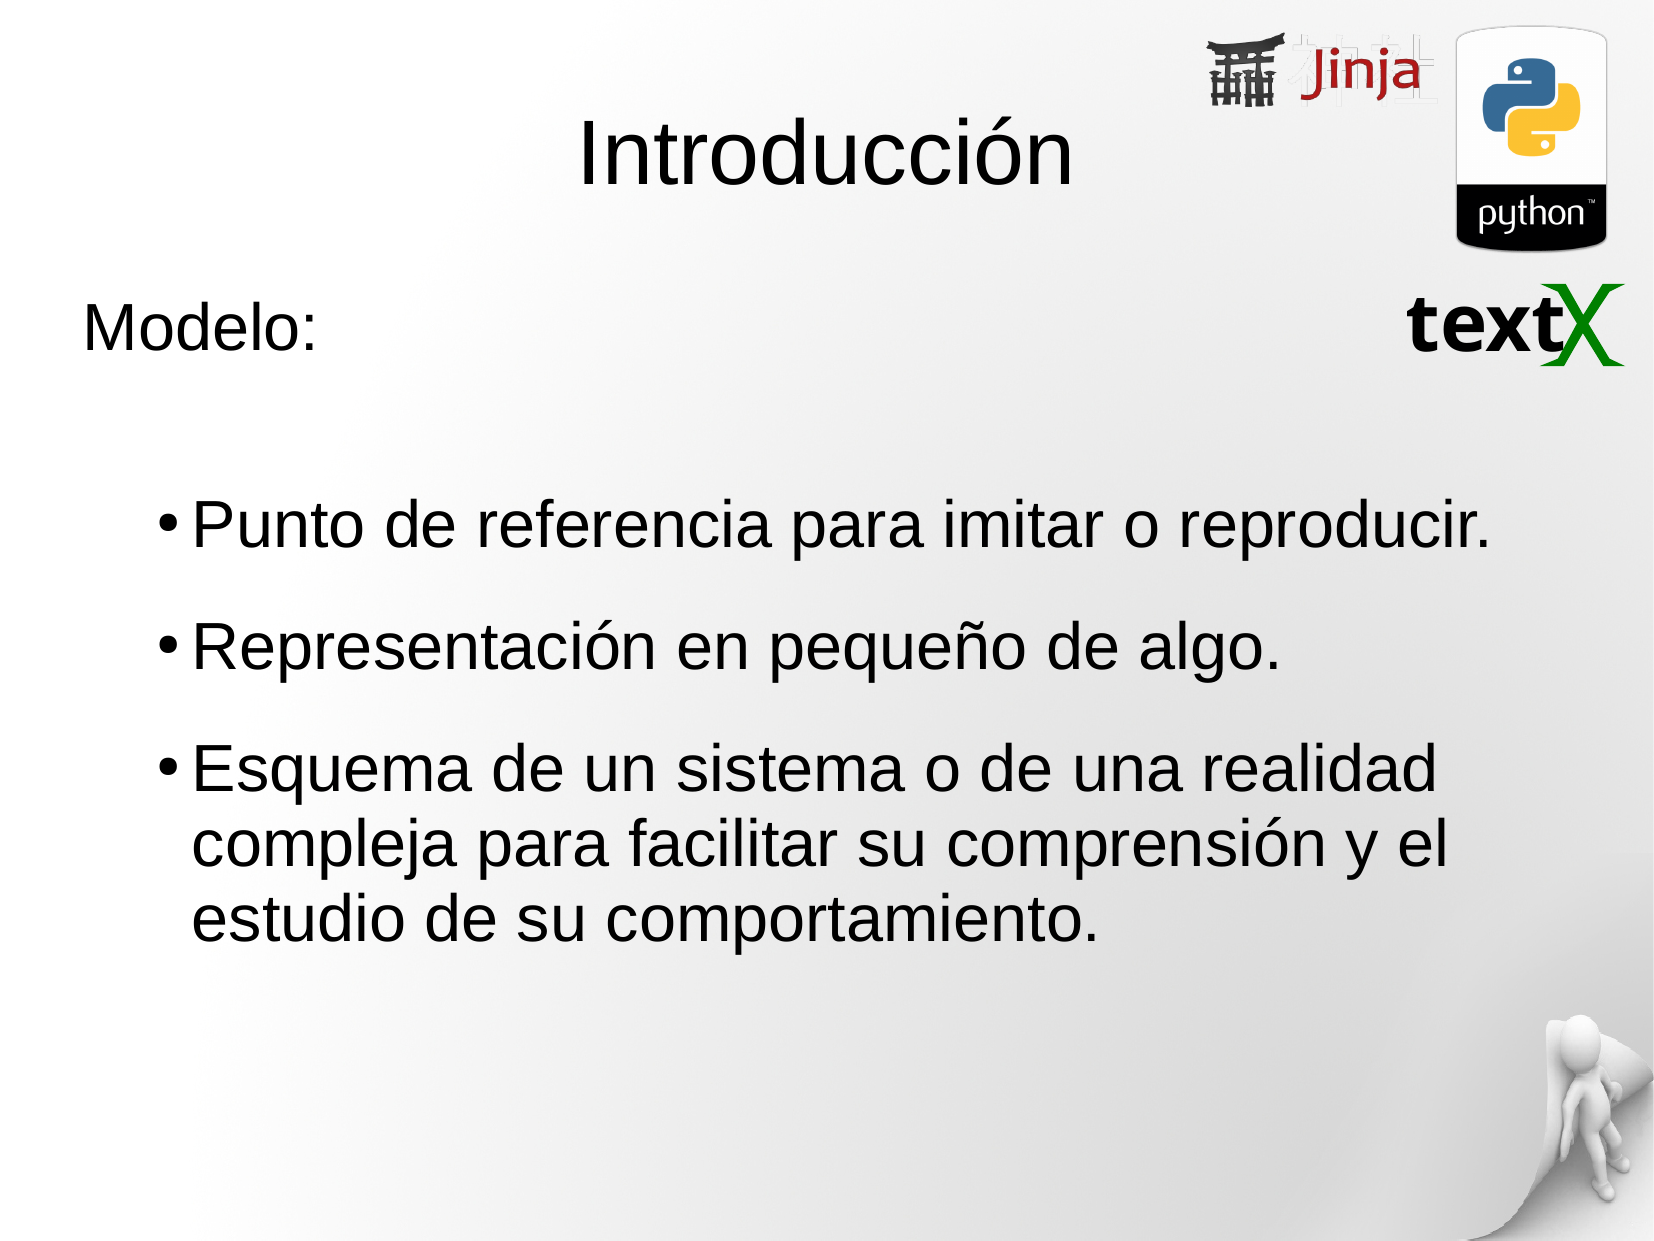

# Introducción
Modelo:
Punto de referencia para imitar o reproducir.
Representación en pequeño de algo.
Esquema de un sistema o de una realidad compleja para facilitar su comprensión y el estudio de su comportamiento.